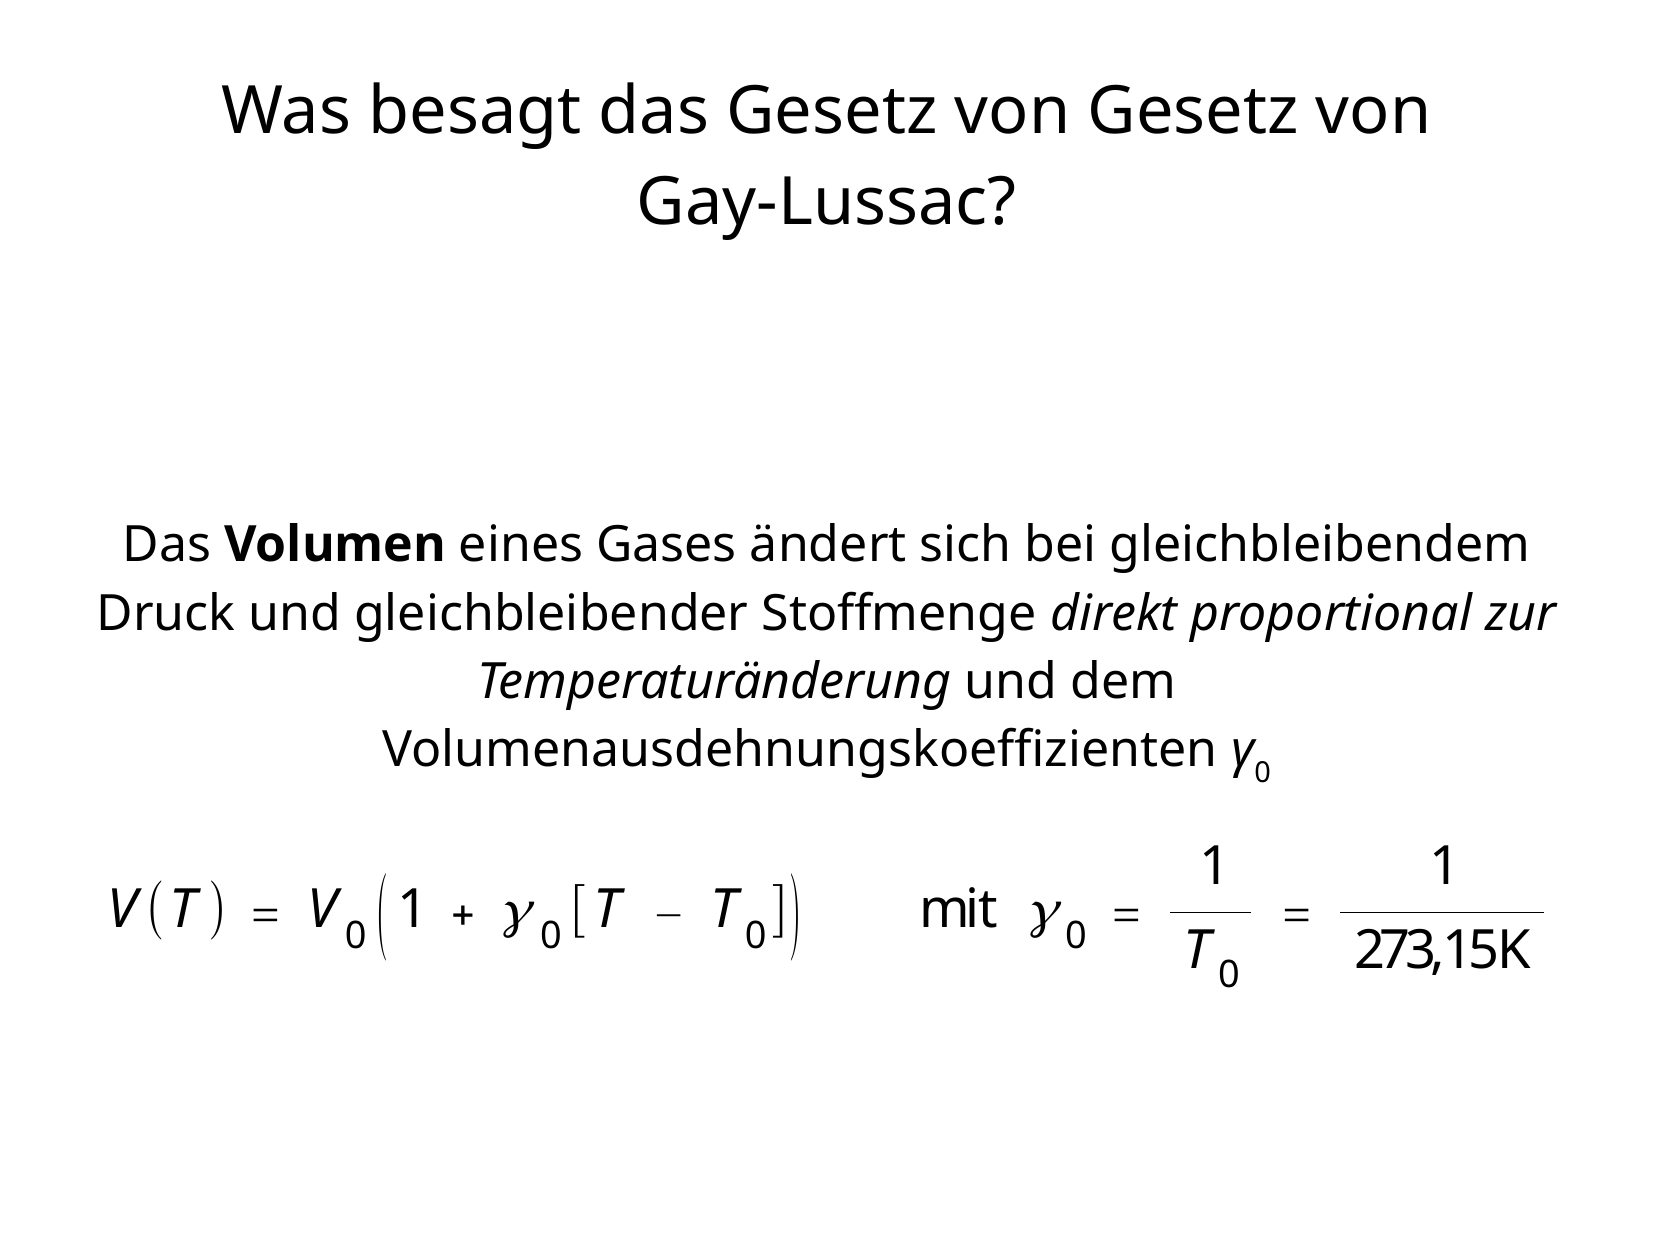

# Was besagt das Gesetz von Gesetz von Gay‑Lussac?
Das Volumen eines Gases ändert sich bei gleichbleibendem Druck und gleichbleibender Stoffmenge direkt proportional zur Temperaturänderung und dem Volumenausdehnungskoeffizienten γ0